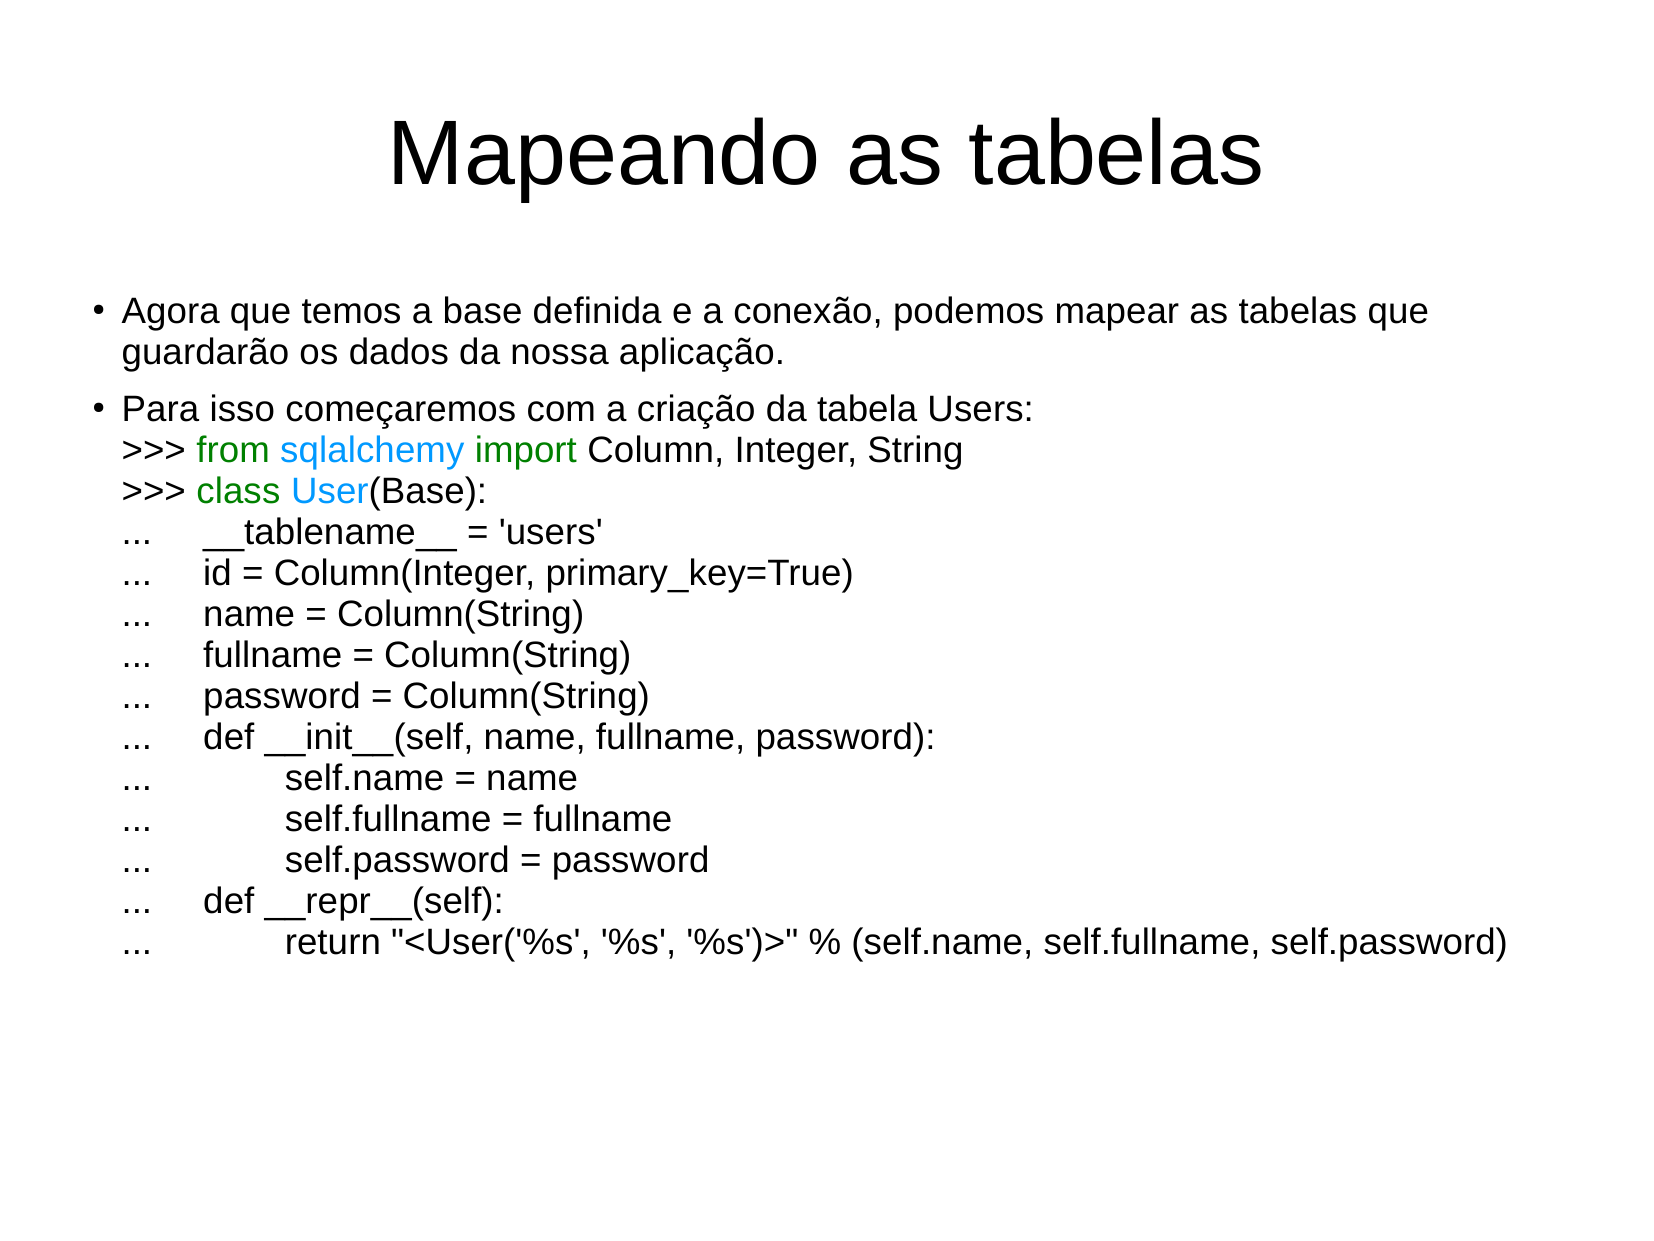

# Mapeando as tabelas
Agora que temos a base definida e a conexão, podemos mapear as tabelas que guardarão os dados da nossa aplicação.
Para isso começaremos com a criação da tabela Users:
>>> from sqlalchemy import Column, Integer, String
>>> class User(Base):
... __tablename__ = 'users'
... id = Column(Integer, primary_key=True)
... name = Column(String)
... fullname = Column(String)
... password = Column(String)
... def __init__(self, name, fullname, password):
... self.name = name
... self.fullname = fullname
... self.password = password
... def __repr__(self):
... return "<User('%s', '%s', '%s')>" % (self.name, self.fullname, self.password)